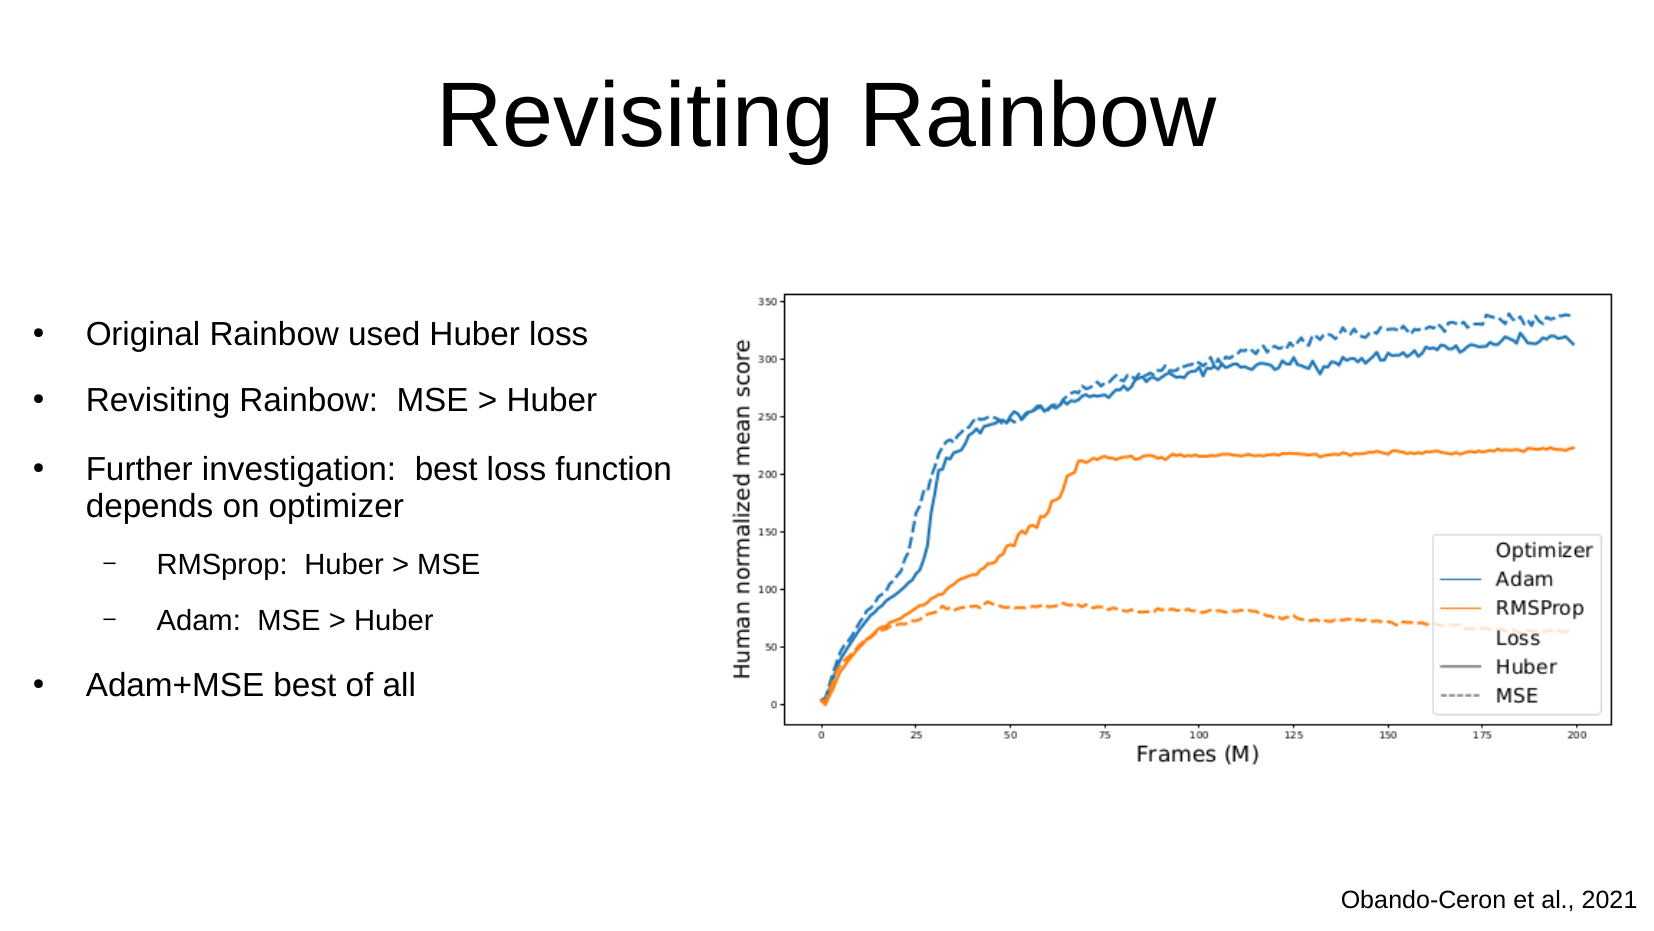

# Revisiting Rainbow
Original Rainbow used Huber loss
Revisiting Rainbow: MSE > Huber
Further investigation: best loss function depends on optimizer
RMSprop: Huber > MSE
Adam: MSE > Huber
Adam+MSE best of all
Obando-Ceron et al., 2021